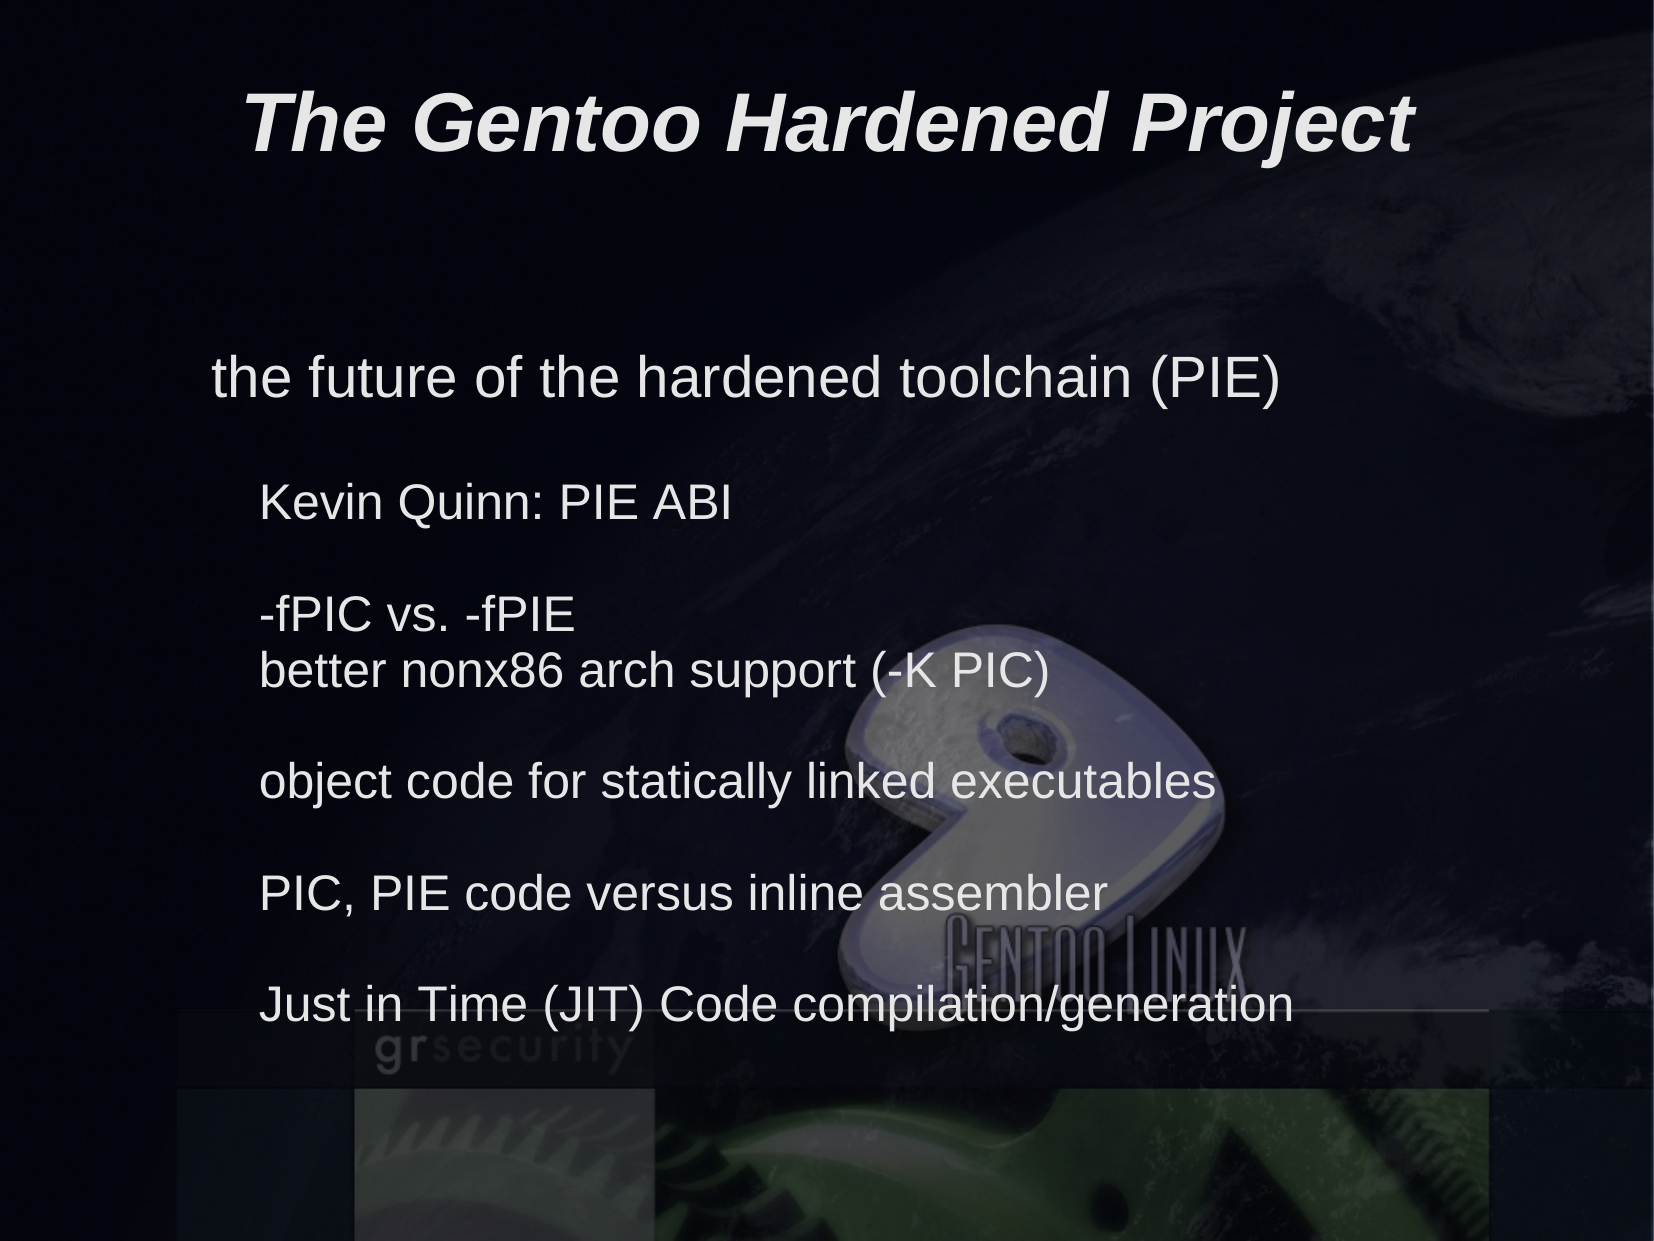

# The Gentoo Hardened Project
the future of the hardened toolchain (PIE)
Kevin Quinn: PIE ABI
-fPIC vs. -fPIE
better nonx86 arch support (-K PIC)
object code for statically linked executables
PIC, PIE code versus inline assembler
Just in Time (JIT) Code compilation/generation